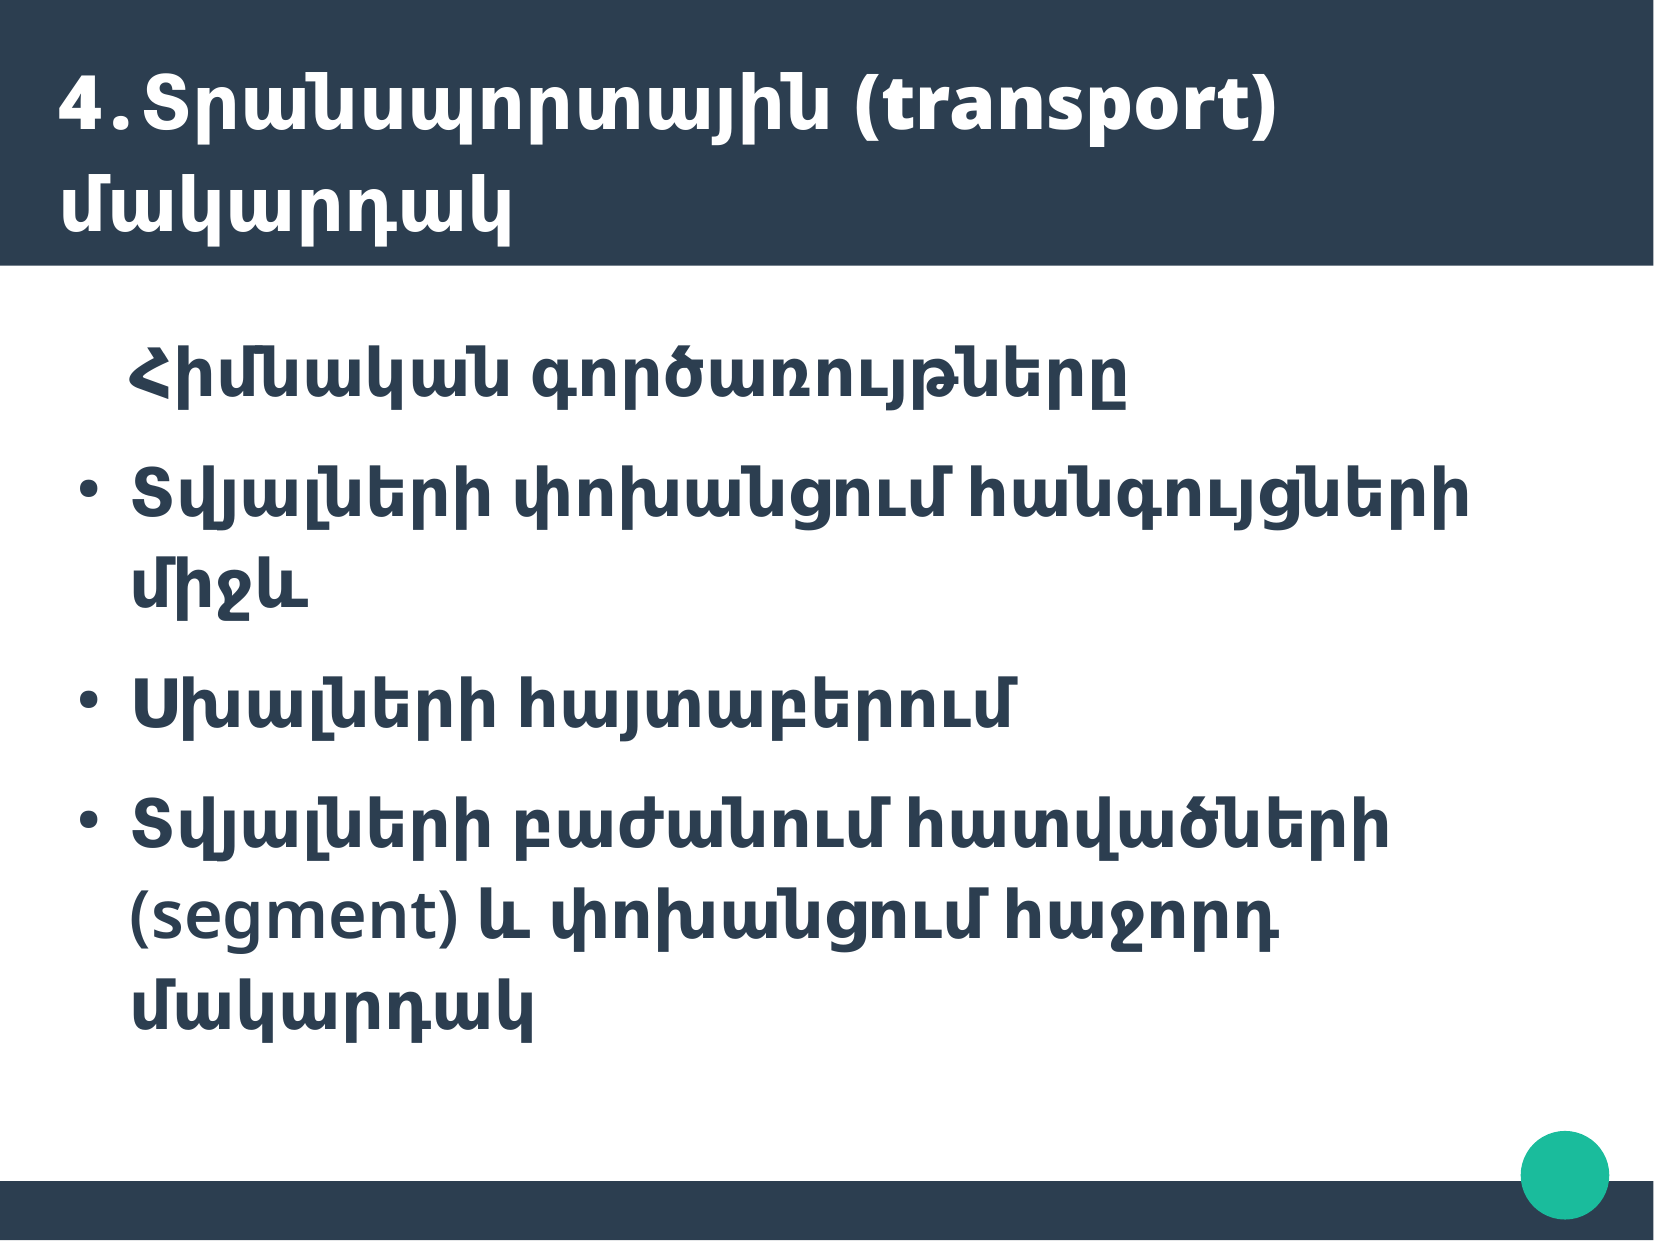

# 4․Տրանսպորտային (transport) մակարդակ
Հիմնական գործառույթները
Տվյալների փոխանցում հանգույցների միջև
Սխալների հայտաբերում
Տվյալների բաժանում հատվածների (segment) և փոխանցում հաջորդ մակարդակ